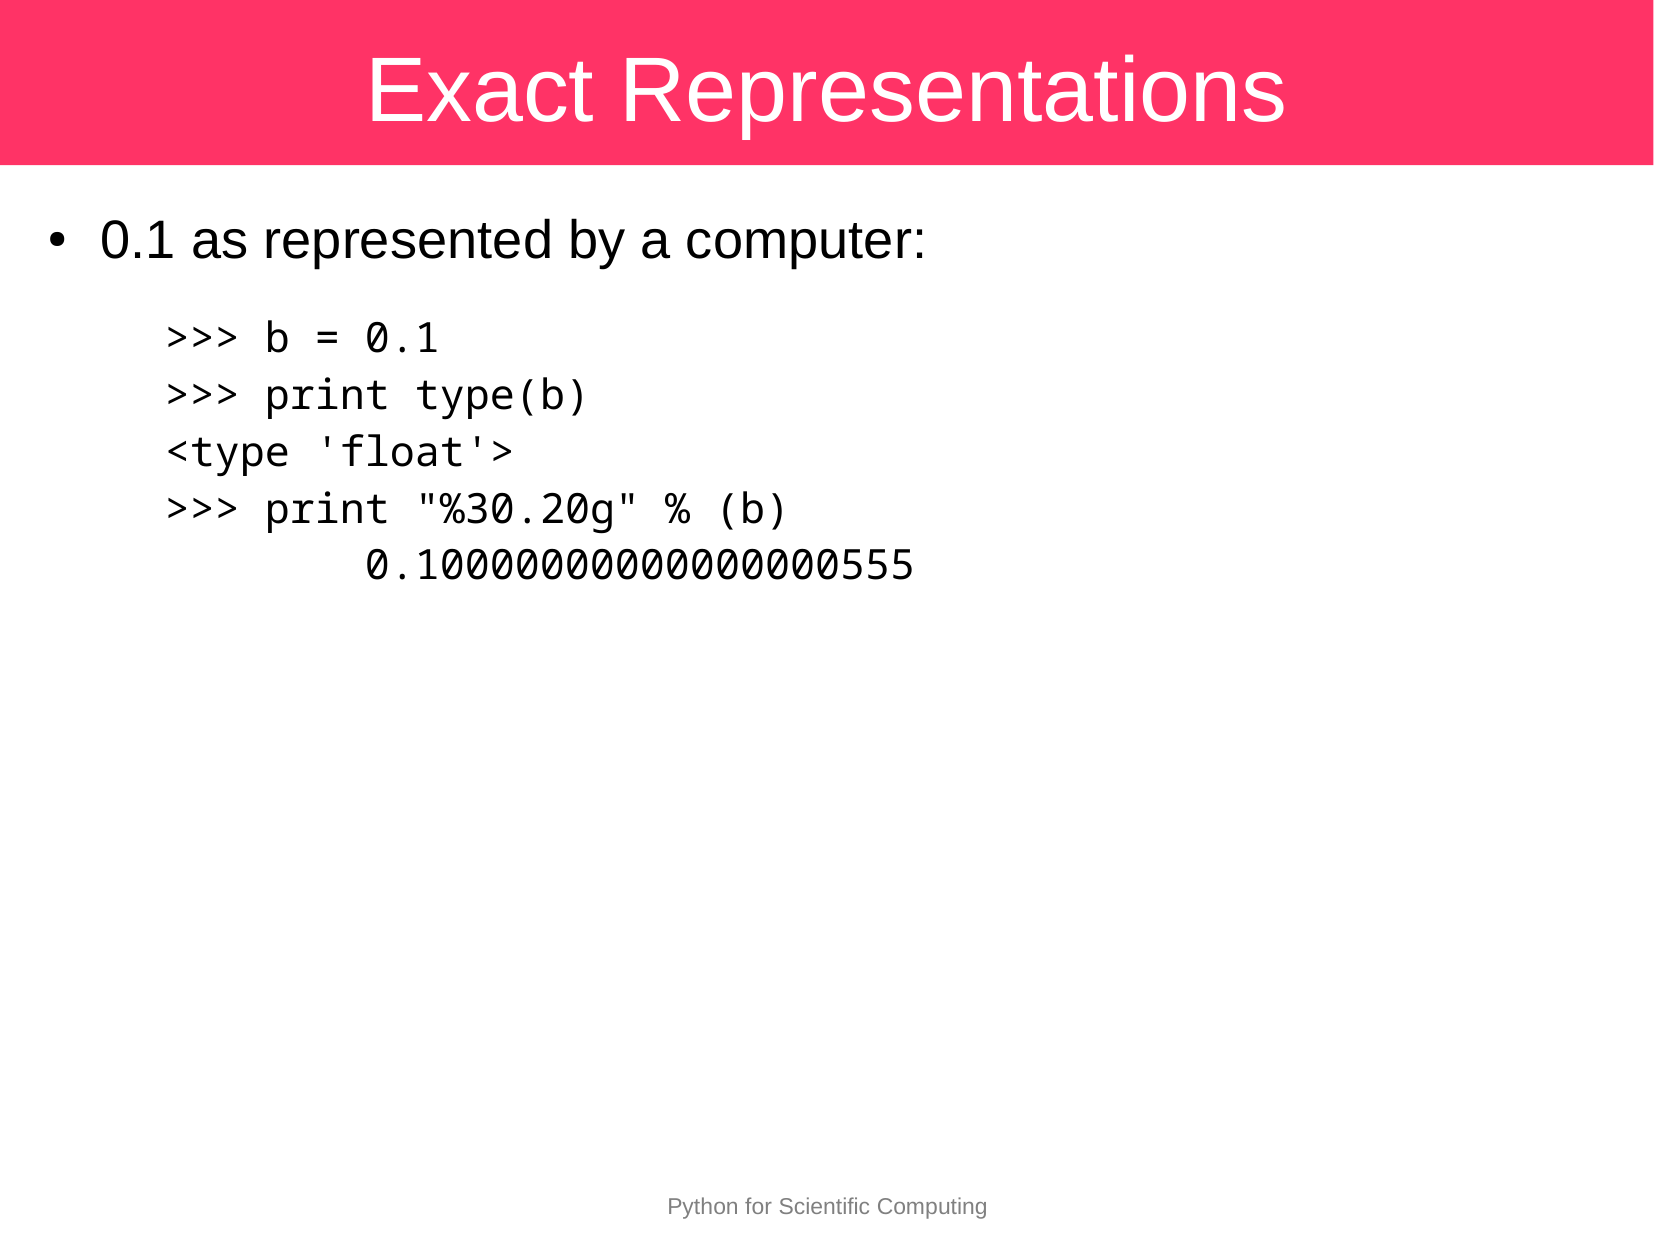

# Exact Representations
0.1 as represented by a computer:
>>> b = 0.1
>>> print type(b)
<type 'float'>
>>> print "%30.20g" % (b)
 0.10000000000000000555